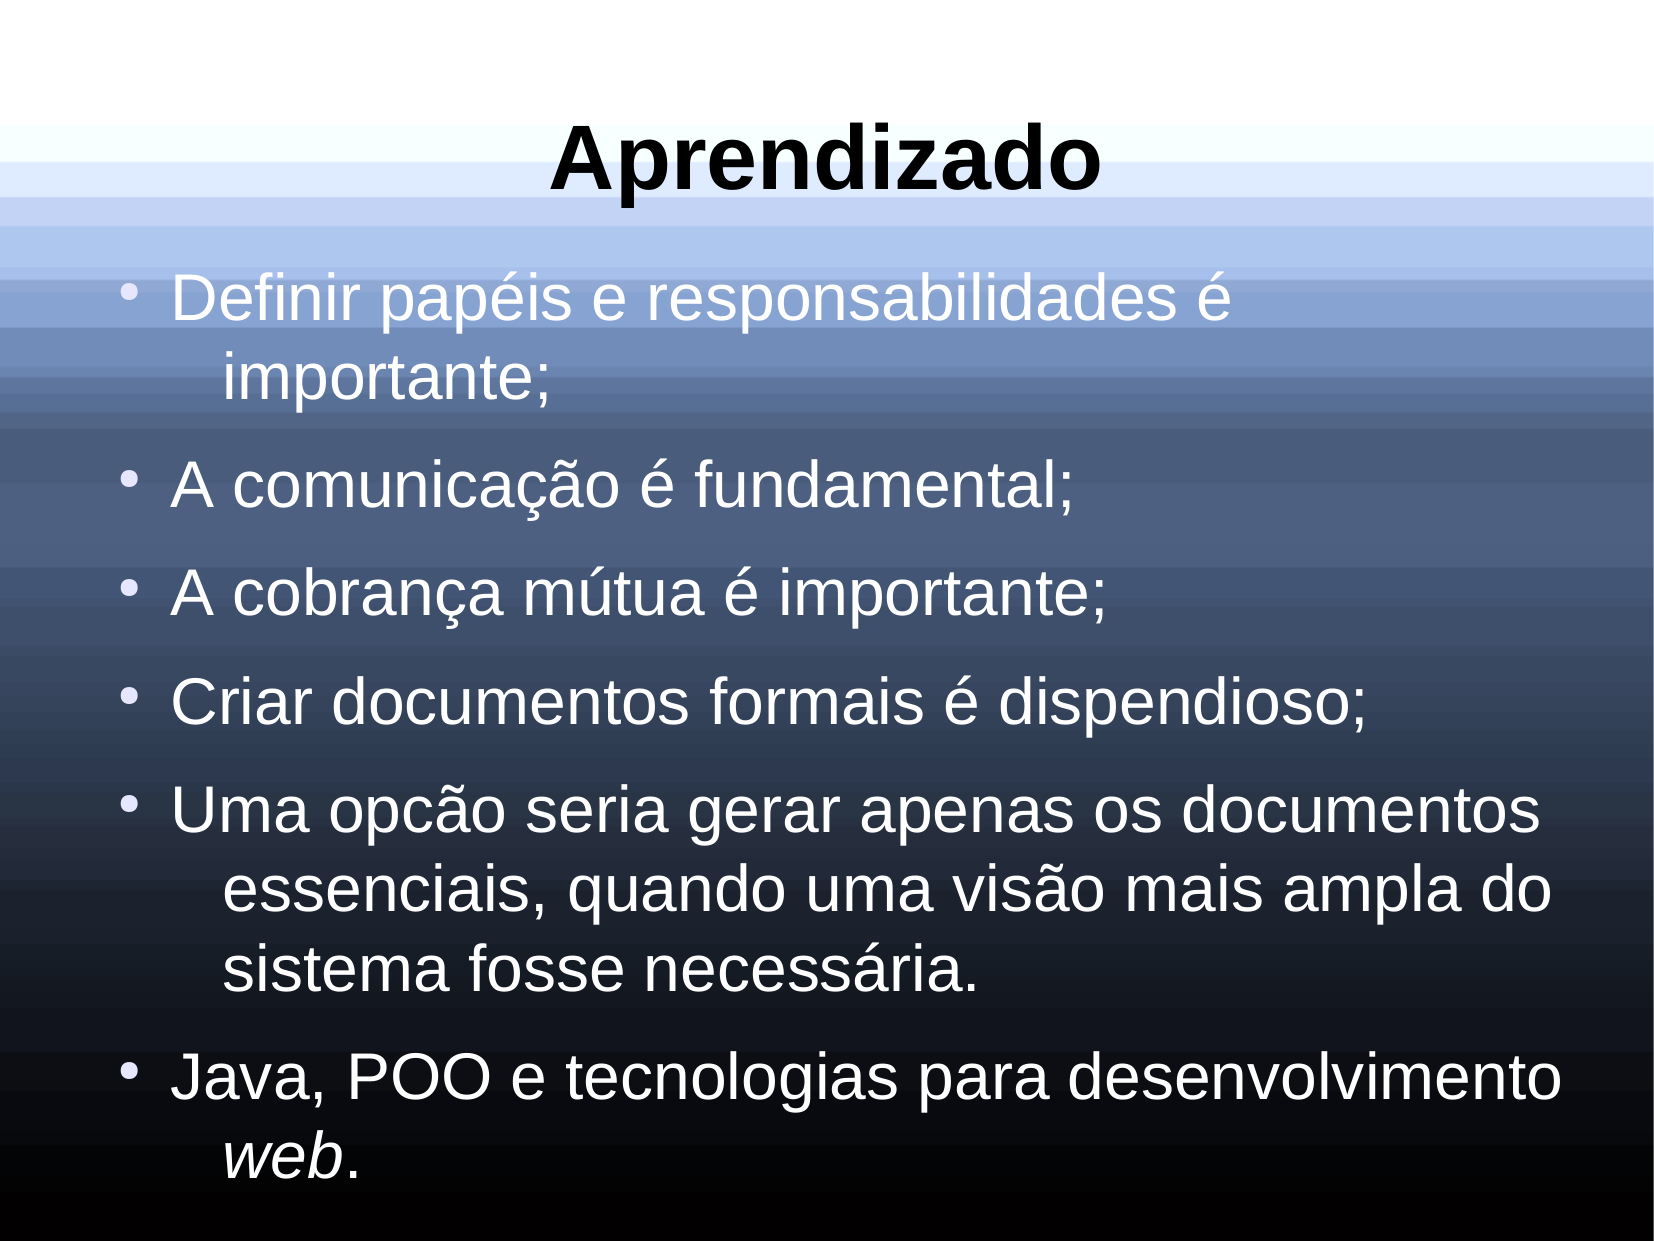

# Aprendizado
Definir papéis e responsabilidades é importante;
A comunicação é fundamental;
A cobrança mútua é importante;
Criar documentos formais é dispendioso;
Uma opcão seria gerar apenas os documentos essenciais, quando uma visão mais ampla do sistema fosse necessária.
Java, POO e tecnologias para desenvolvimento web.